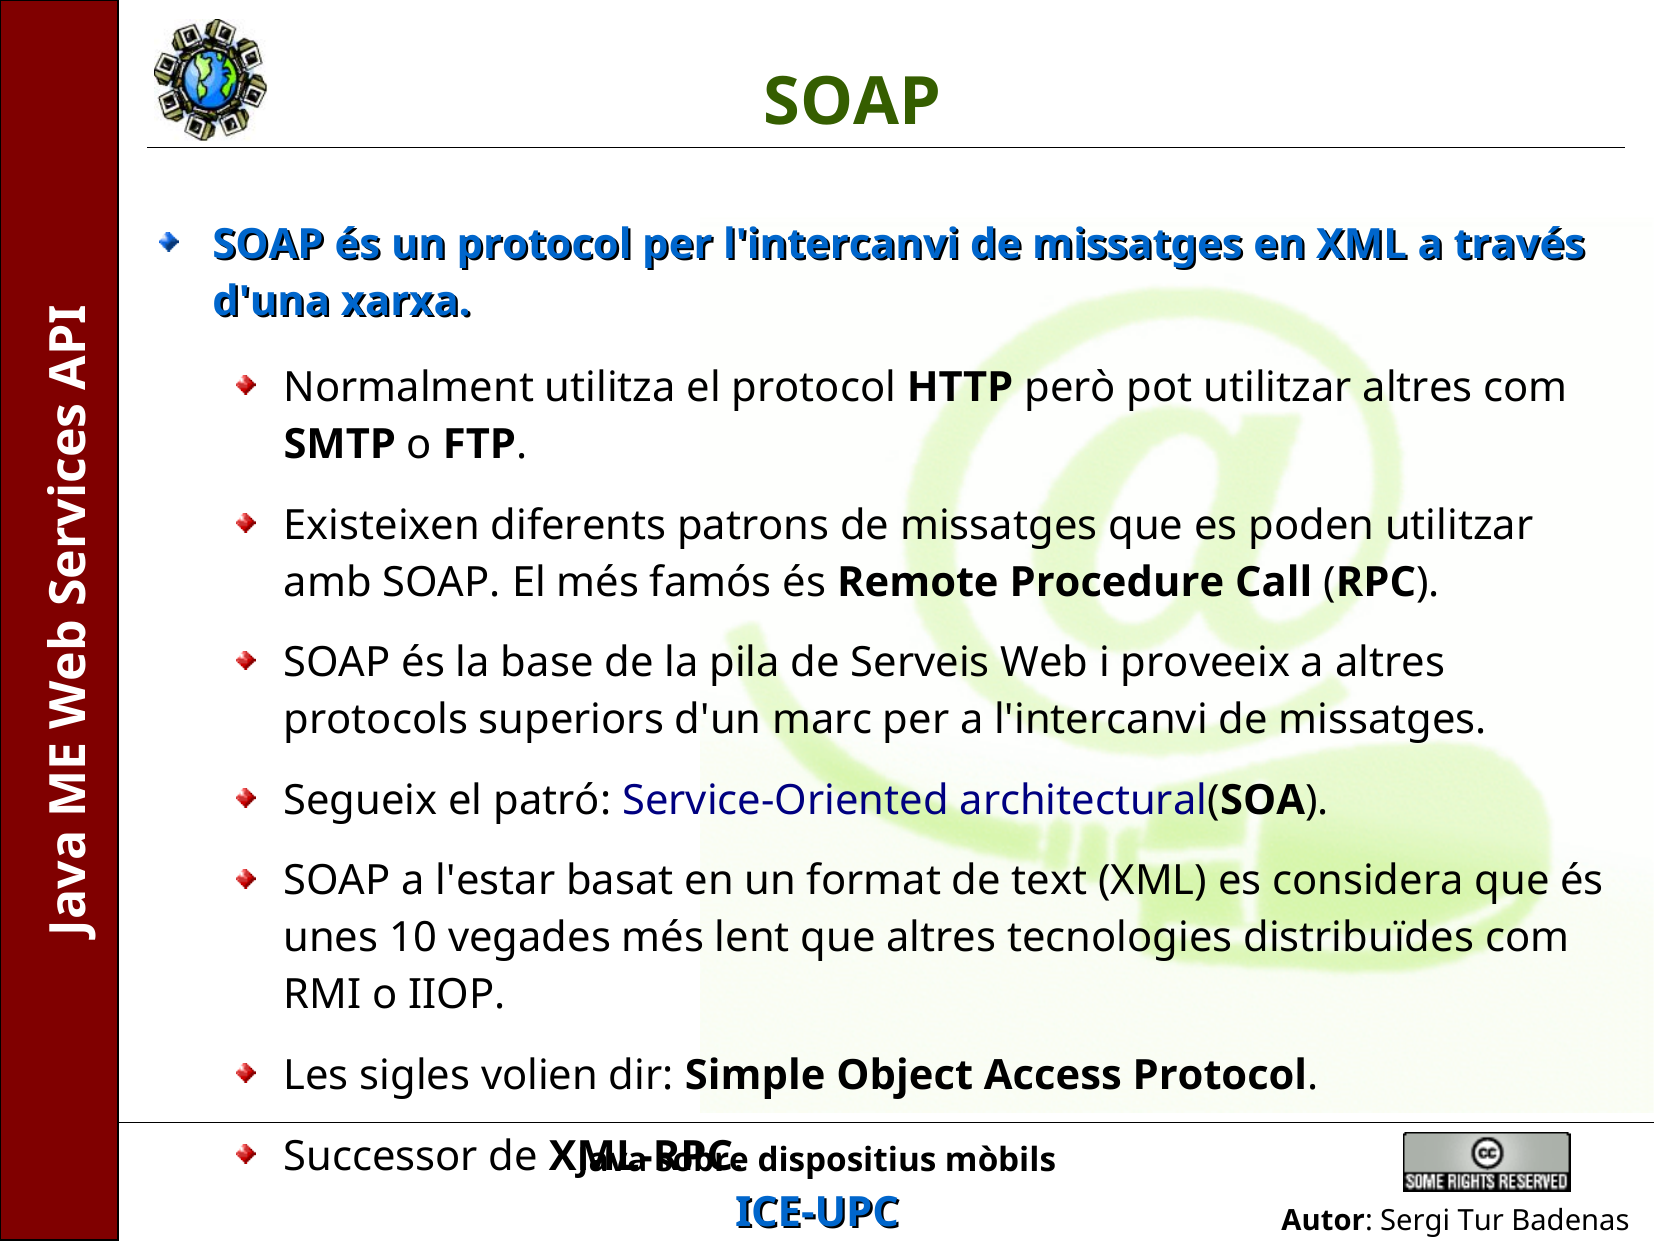

# SOAP
SOAP és un protocol per l'intercanvi de missatges en XML a través d'una xarxa.
Normalment utilitza el protocol HTTP però pot utilitzar altres com SMTP o FTP.
Existeixen diferents patrons de missatges que es poden utilitzar amb SOAP. El més famós és Remote Procedure Call (RPC).
SOAP és la base de la pila de Serveis Web i proveeix a altres protocols superiors d'un marc per a l'intercanvi de missatges.
Segueix el patró: Service-Oriented architectural(SOA).
SOAP a l'estar basat en un format de text (XML) es considera que és unes 10 vegades més lent que altres tecnologies distribuïdes com RMI o IIOP.
Les sigles volien dir: Simple Object Access Protocol.
Successor de XML-RPC.